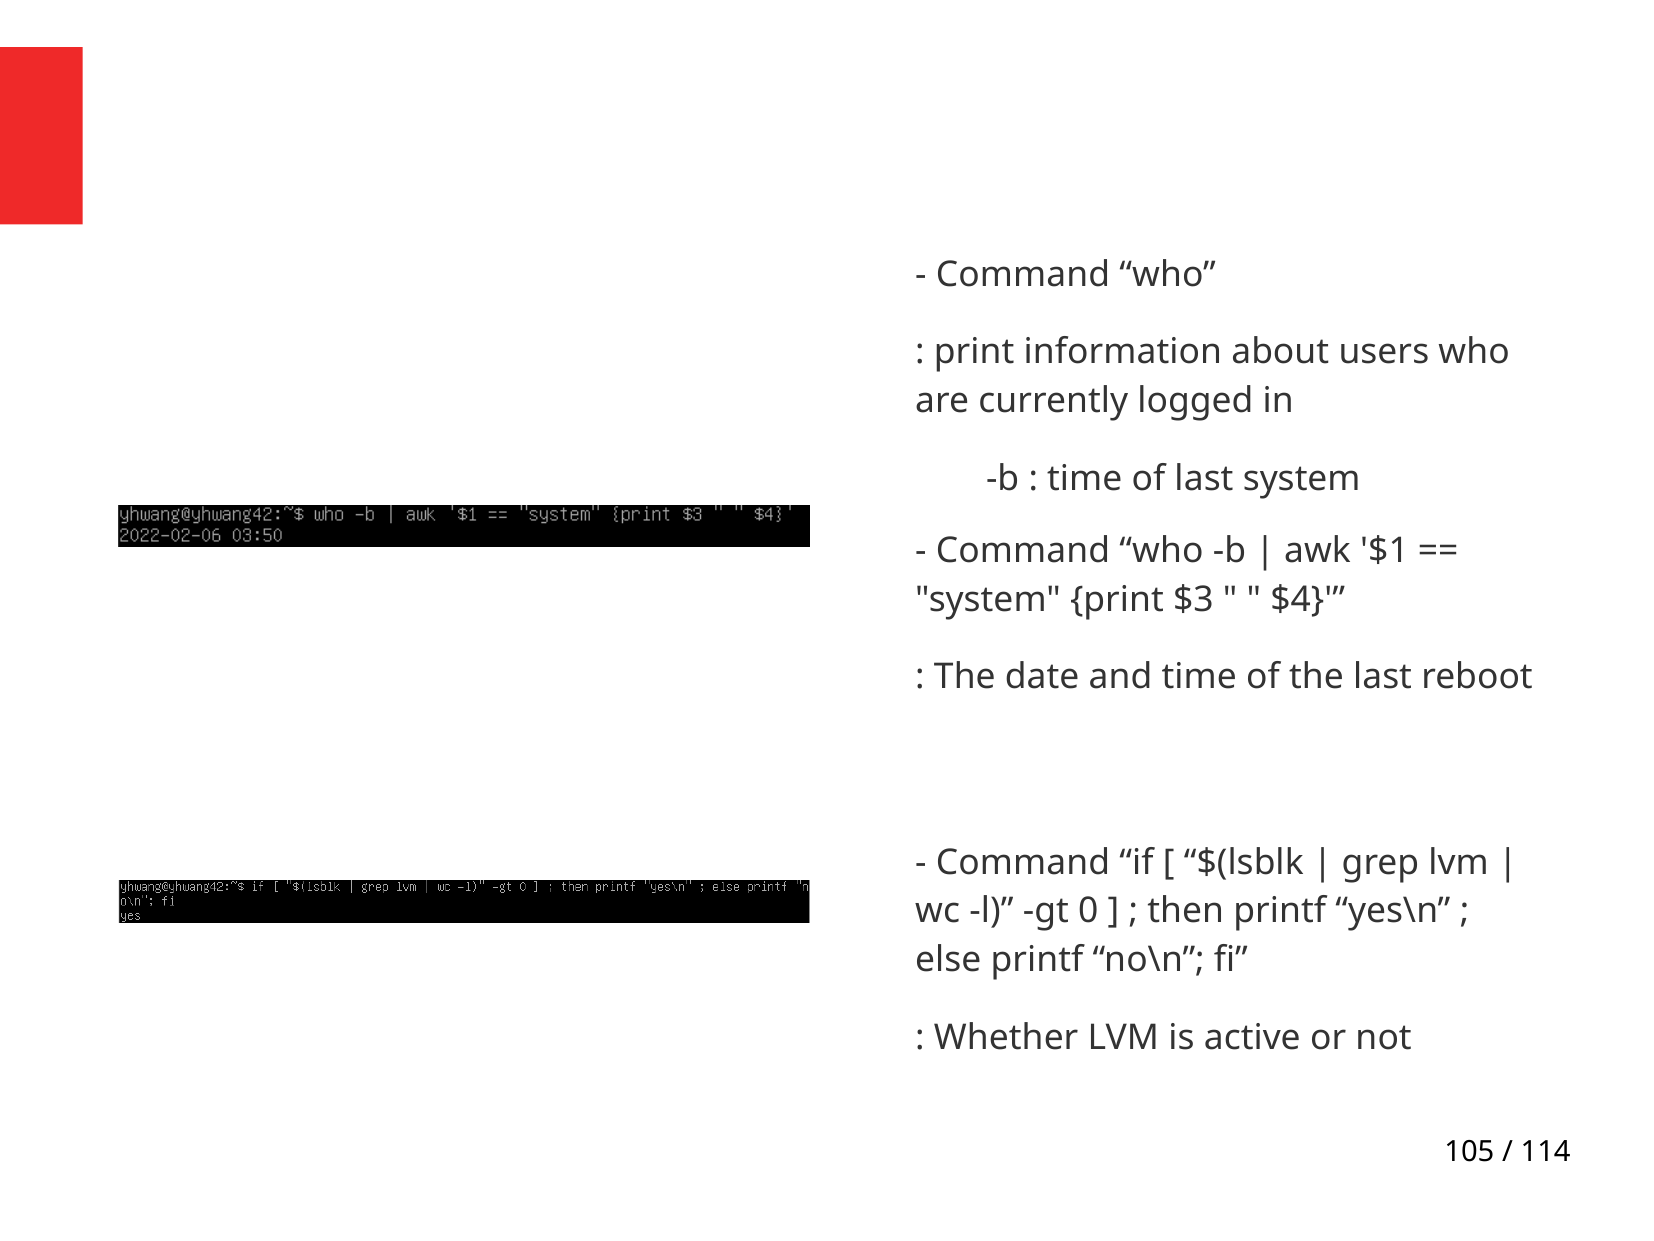

# - Command “who”
: print information about users who are currently logged in
-b : time of last system
- Command “who -b | awk '$1 == "system" {print $3 " " $4}'”
: The date and time of the last reboot
- Command “if [ “$(lsblk | grep lvm | wc -l)” -gt 0 ] ; then printf “yes\n” ; else printf “no\n”; fi”
: Whether LVM is active or not
105